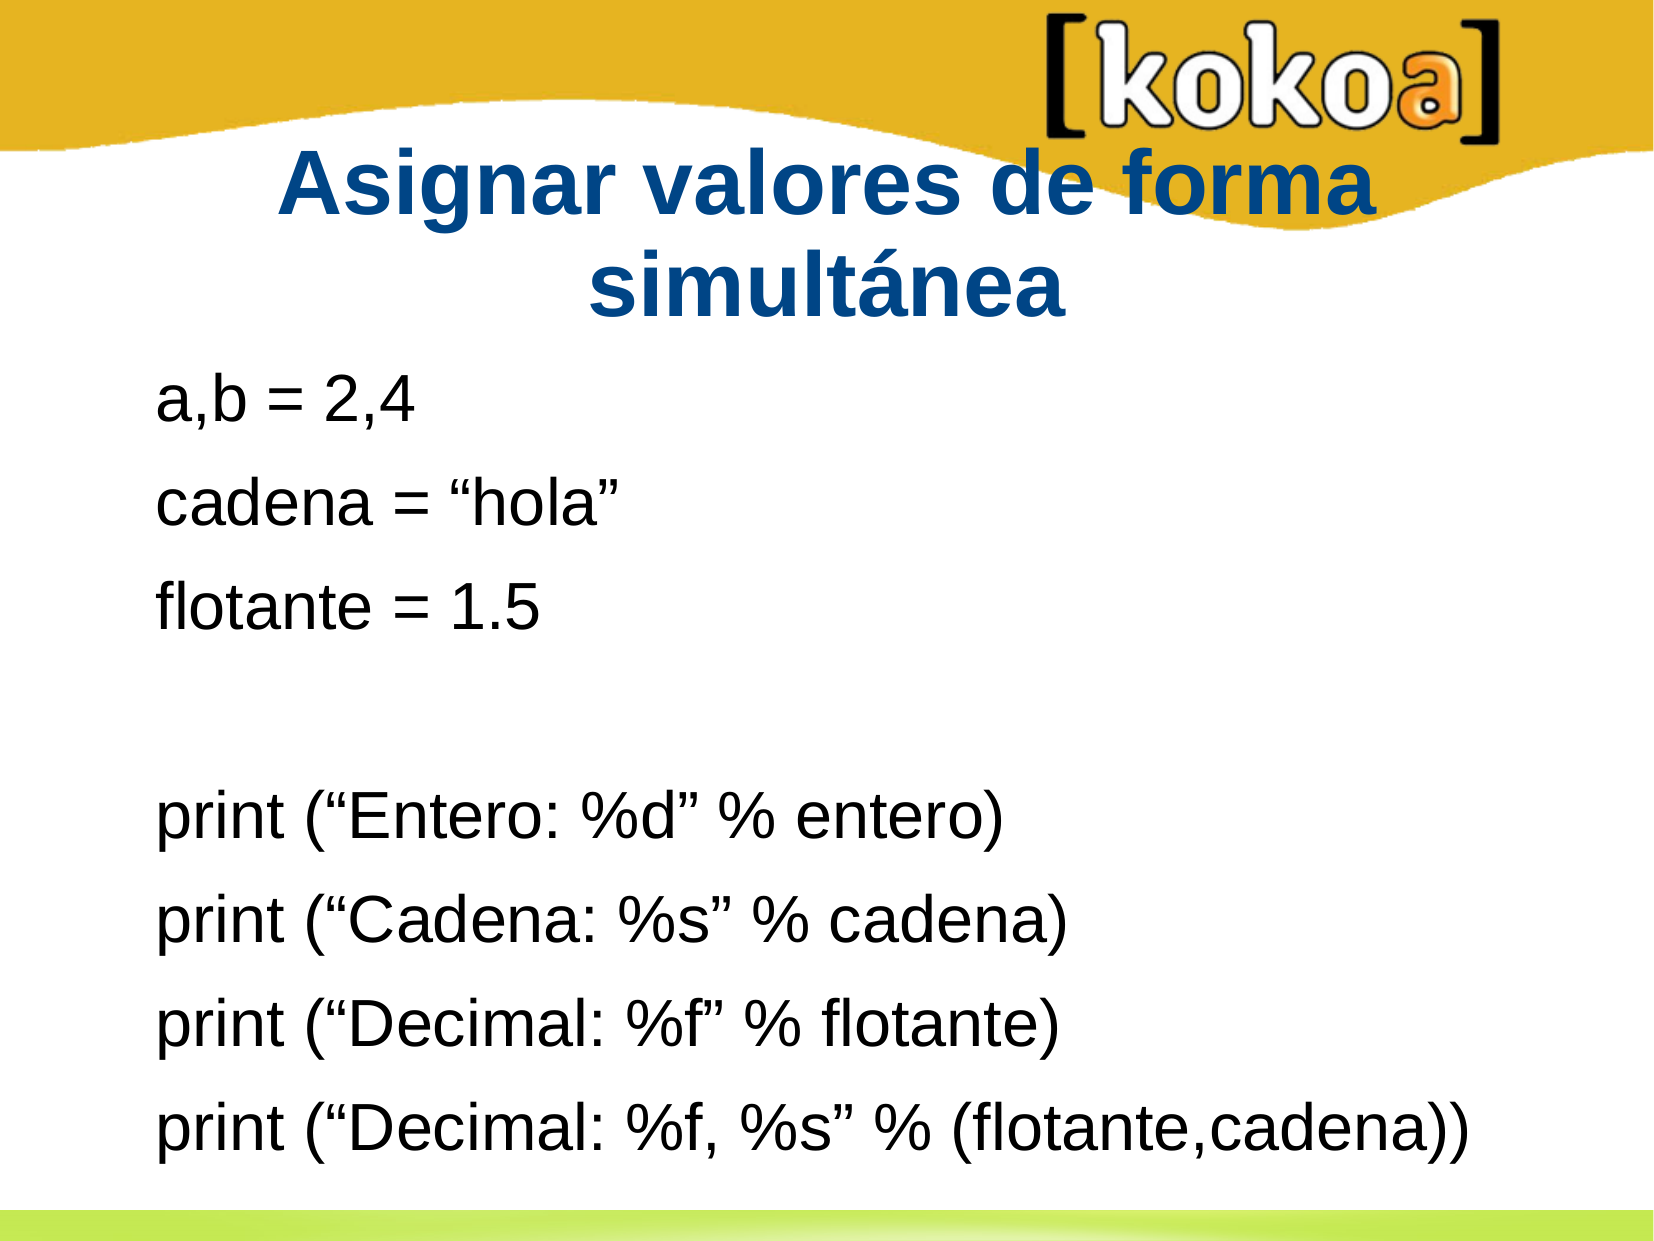

# Asignar valores de forma simultánea
a,b = 2,4
cadena = “hola”
flotante = 1.5
print (“Entero: %d” % entero)
print (“Cadena: %s” % cadena)
print (“Decimal: %f” % flotante)
print (“Decimal: %f, %s” % (flotante,cadena))